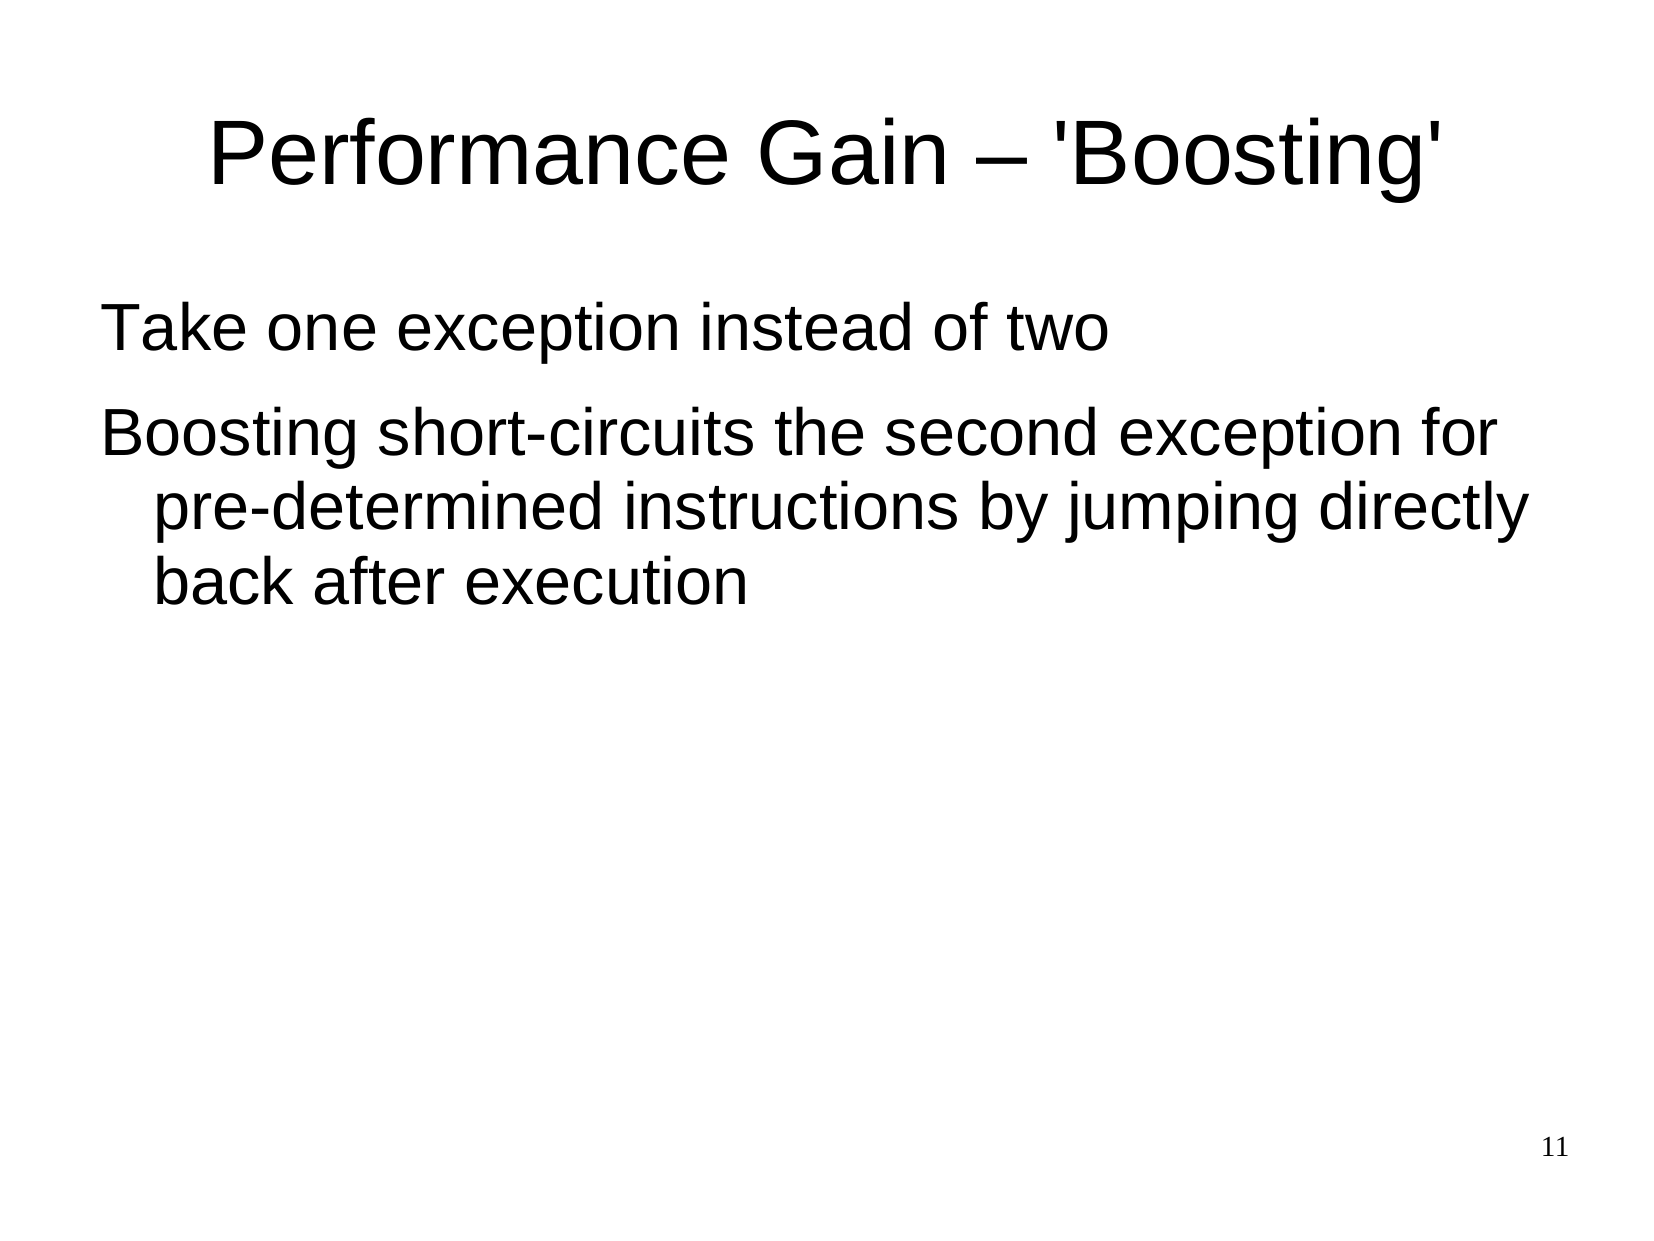

# Performance Gain – 'Boosting'
Take one exception instead of two
Boosting short-circuits the second exception for pre-determined instructions by jumping directly back after execution
11